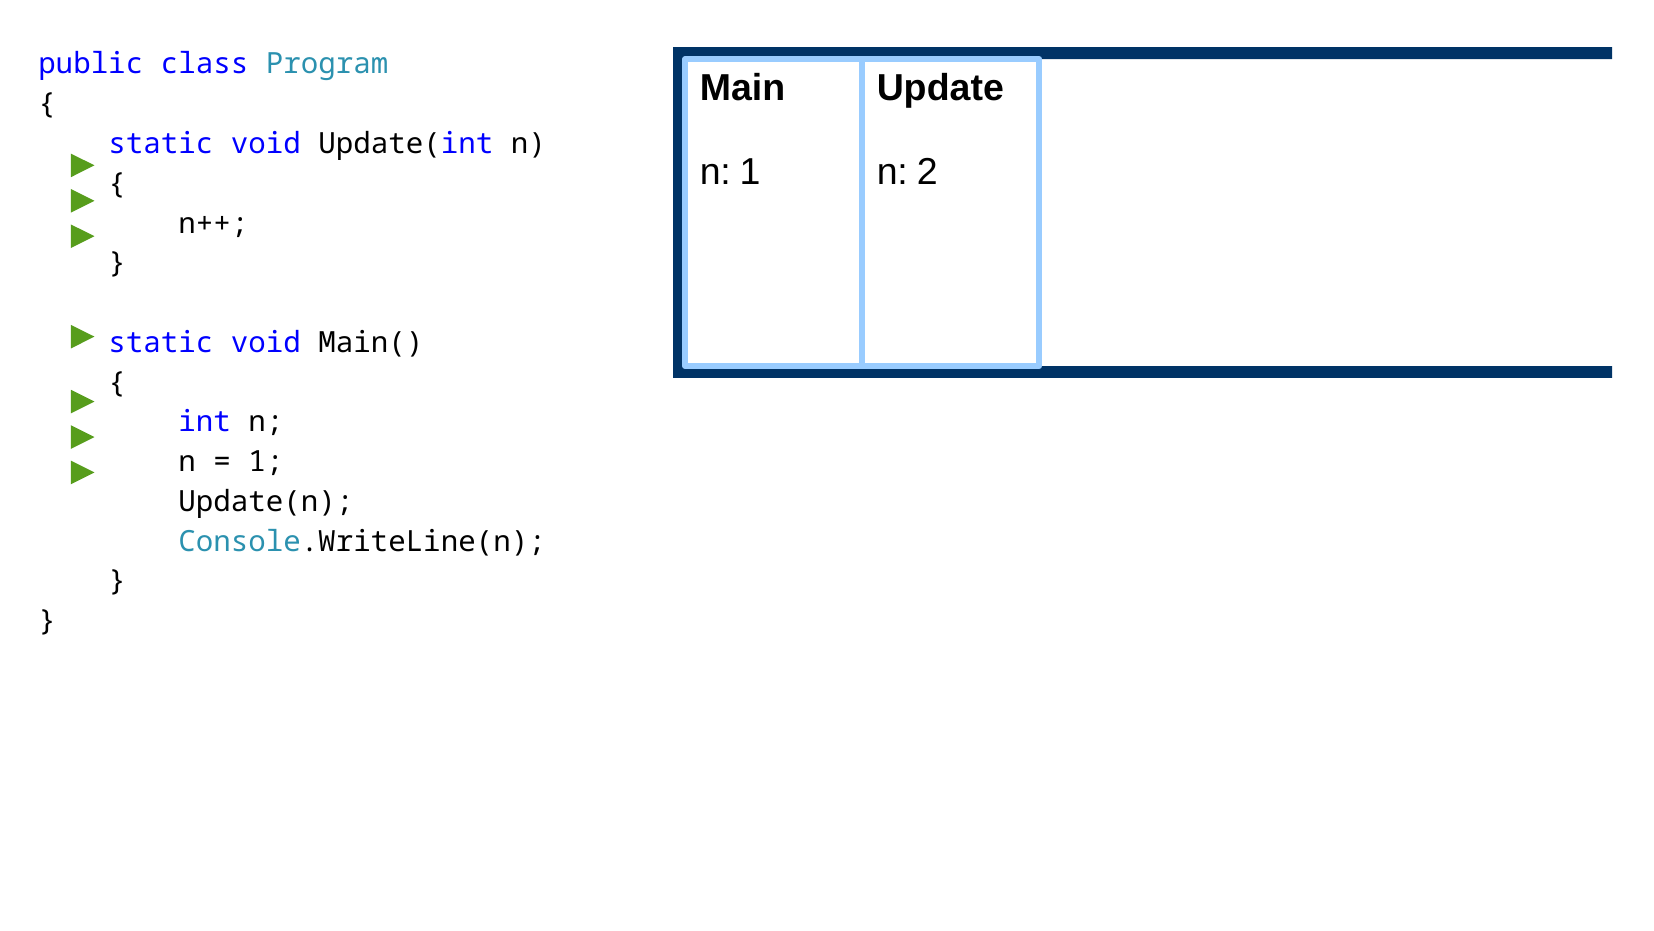

public class Program
{
 static void Update(int n)
 {
 n++;
 }
 static void Main()
 {
 int n;
 n = 1;
 Update(n);
 Console.WriteLine(n);
 }
}
Main
n: 0
Update
n: 1
1
2